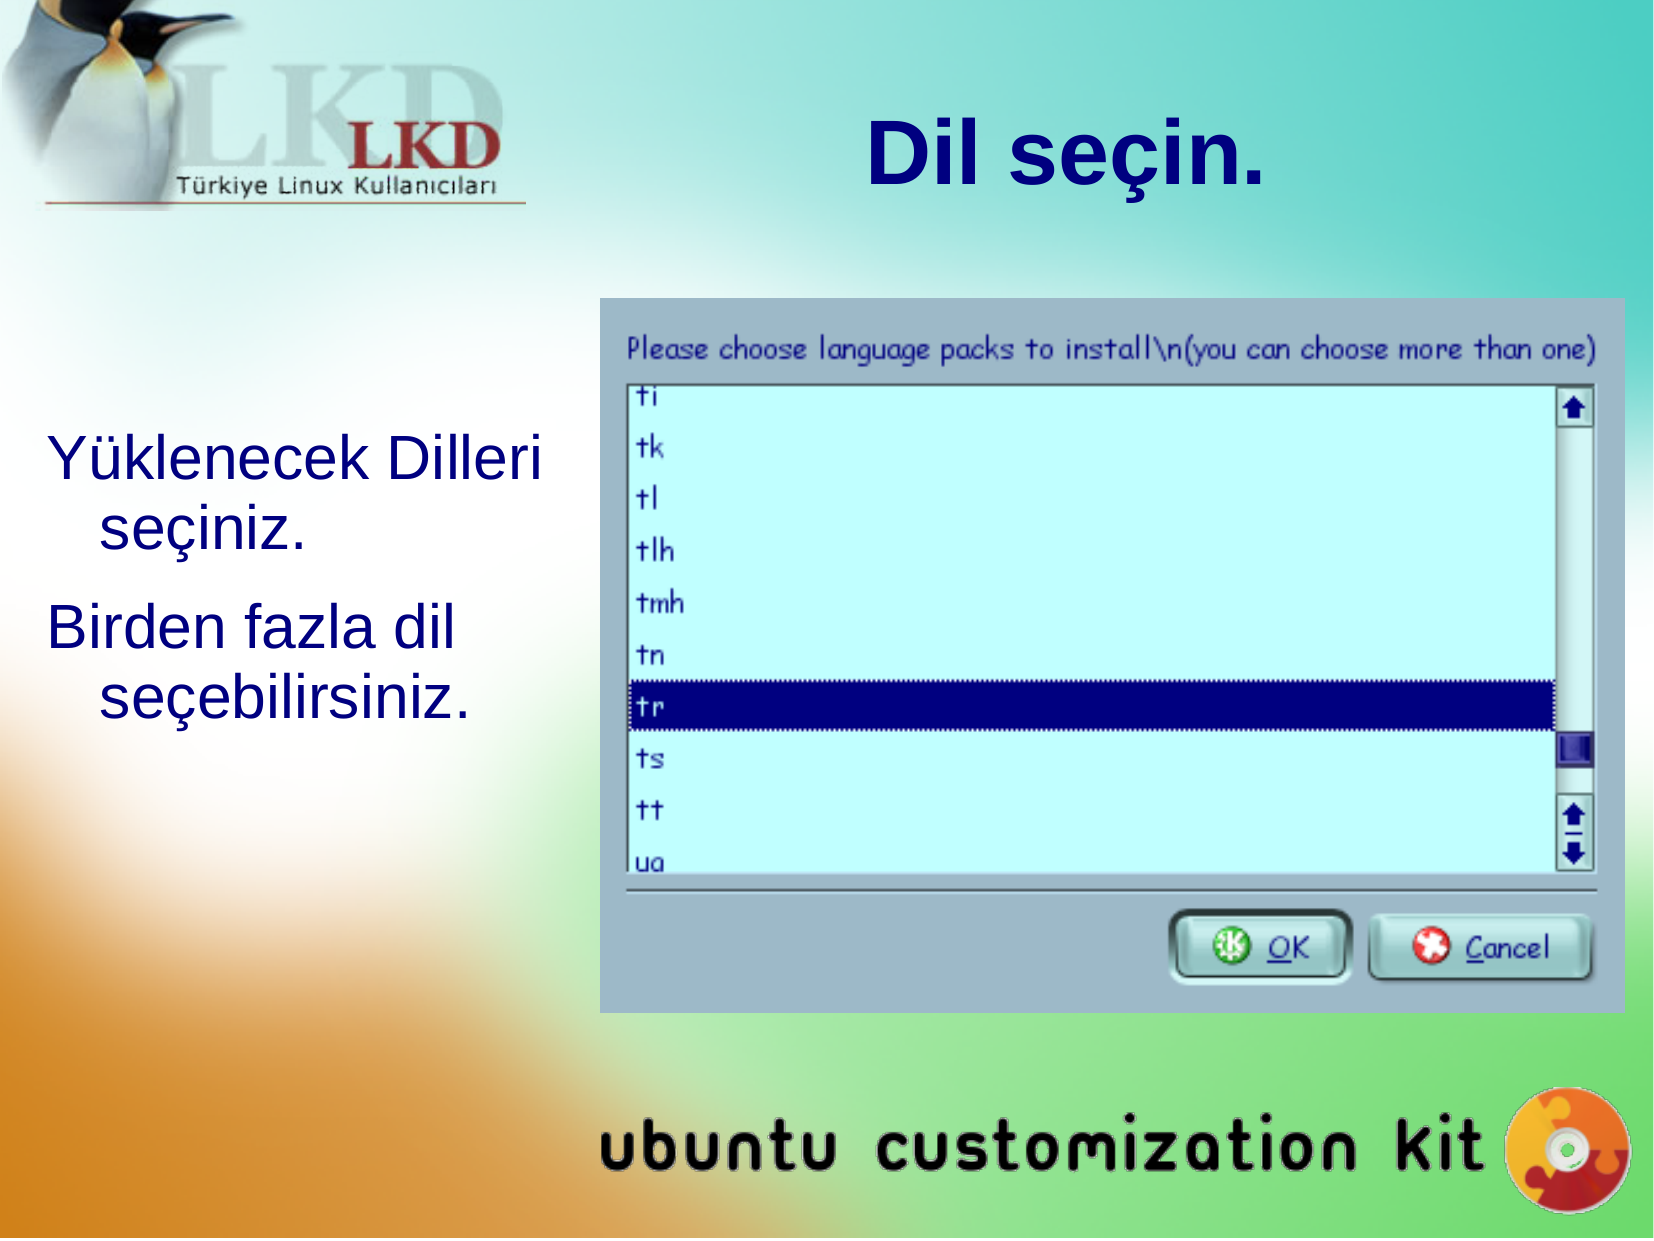

# Dil seçin.
Yüklenecek Dilleri seçiniz.
Birden fazla dil seçebilirsiniz.